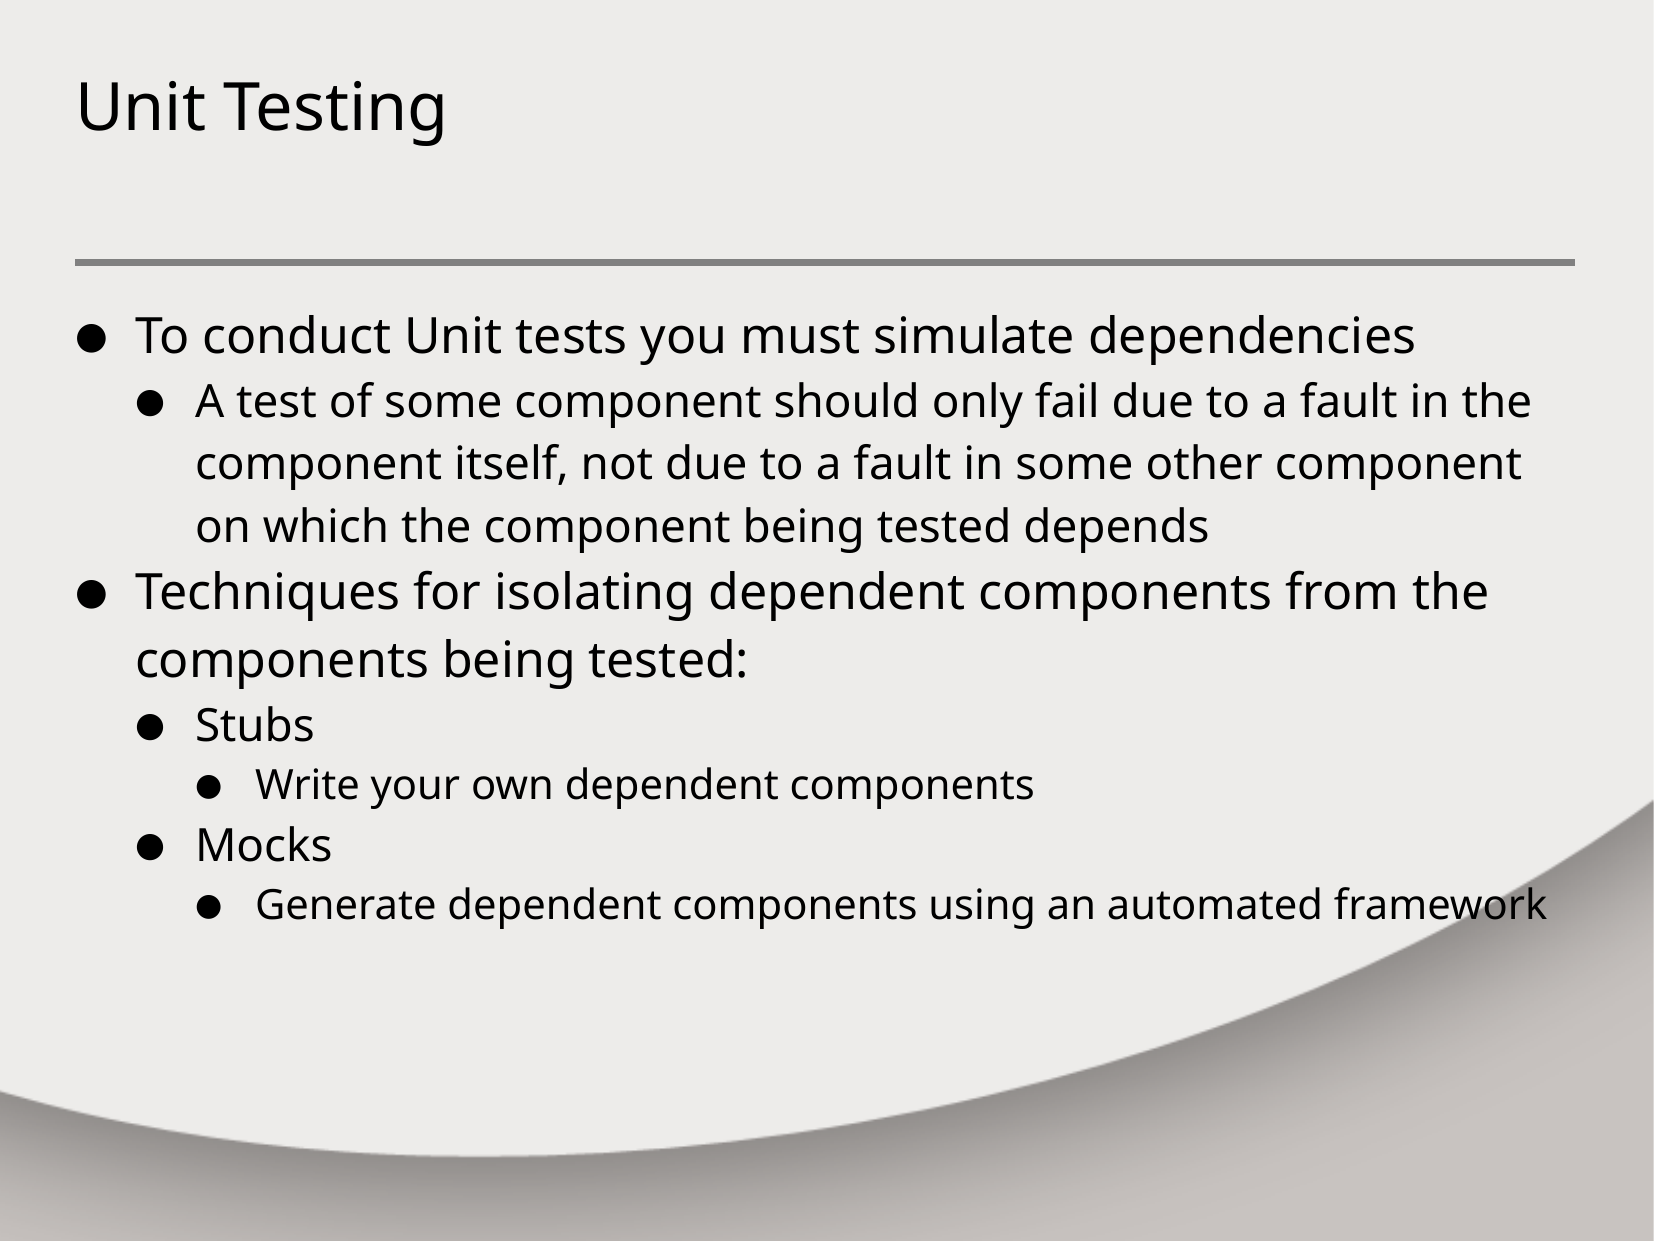

# Unit Testing
To conduct Unit tests you must simulate dependencies
A test of some component should only fail due to a fault in the component itself, not due to a fault in some other component on which the component being tested depends
Techniques for isolating dependent components from the components being tested:
Stubs
Write your own dependent components
Mocks
Generate dependent components using an automated framework